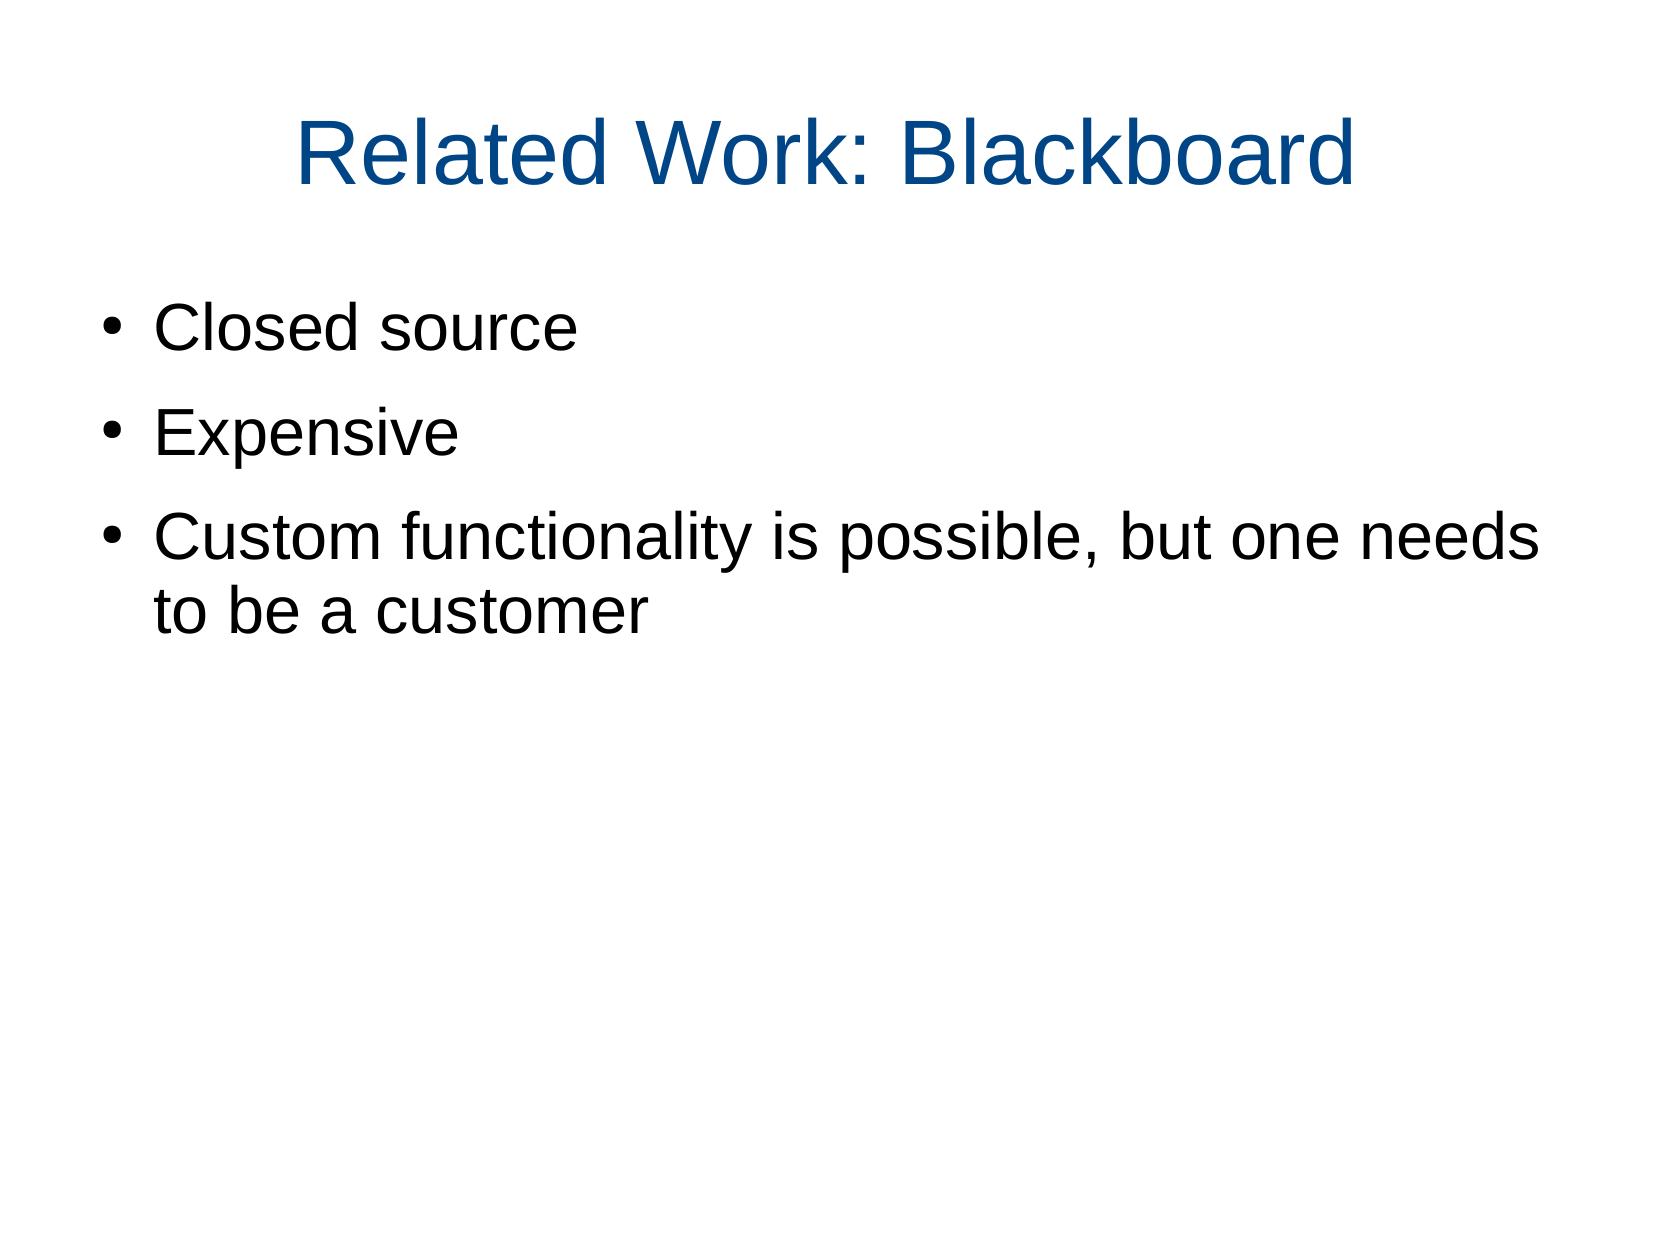

# Related Work: Blackboard
Closed source
Expensive
Custom functionality is possible, but one needs to be a customer